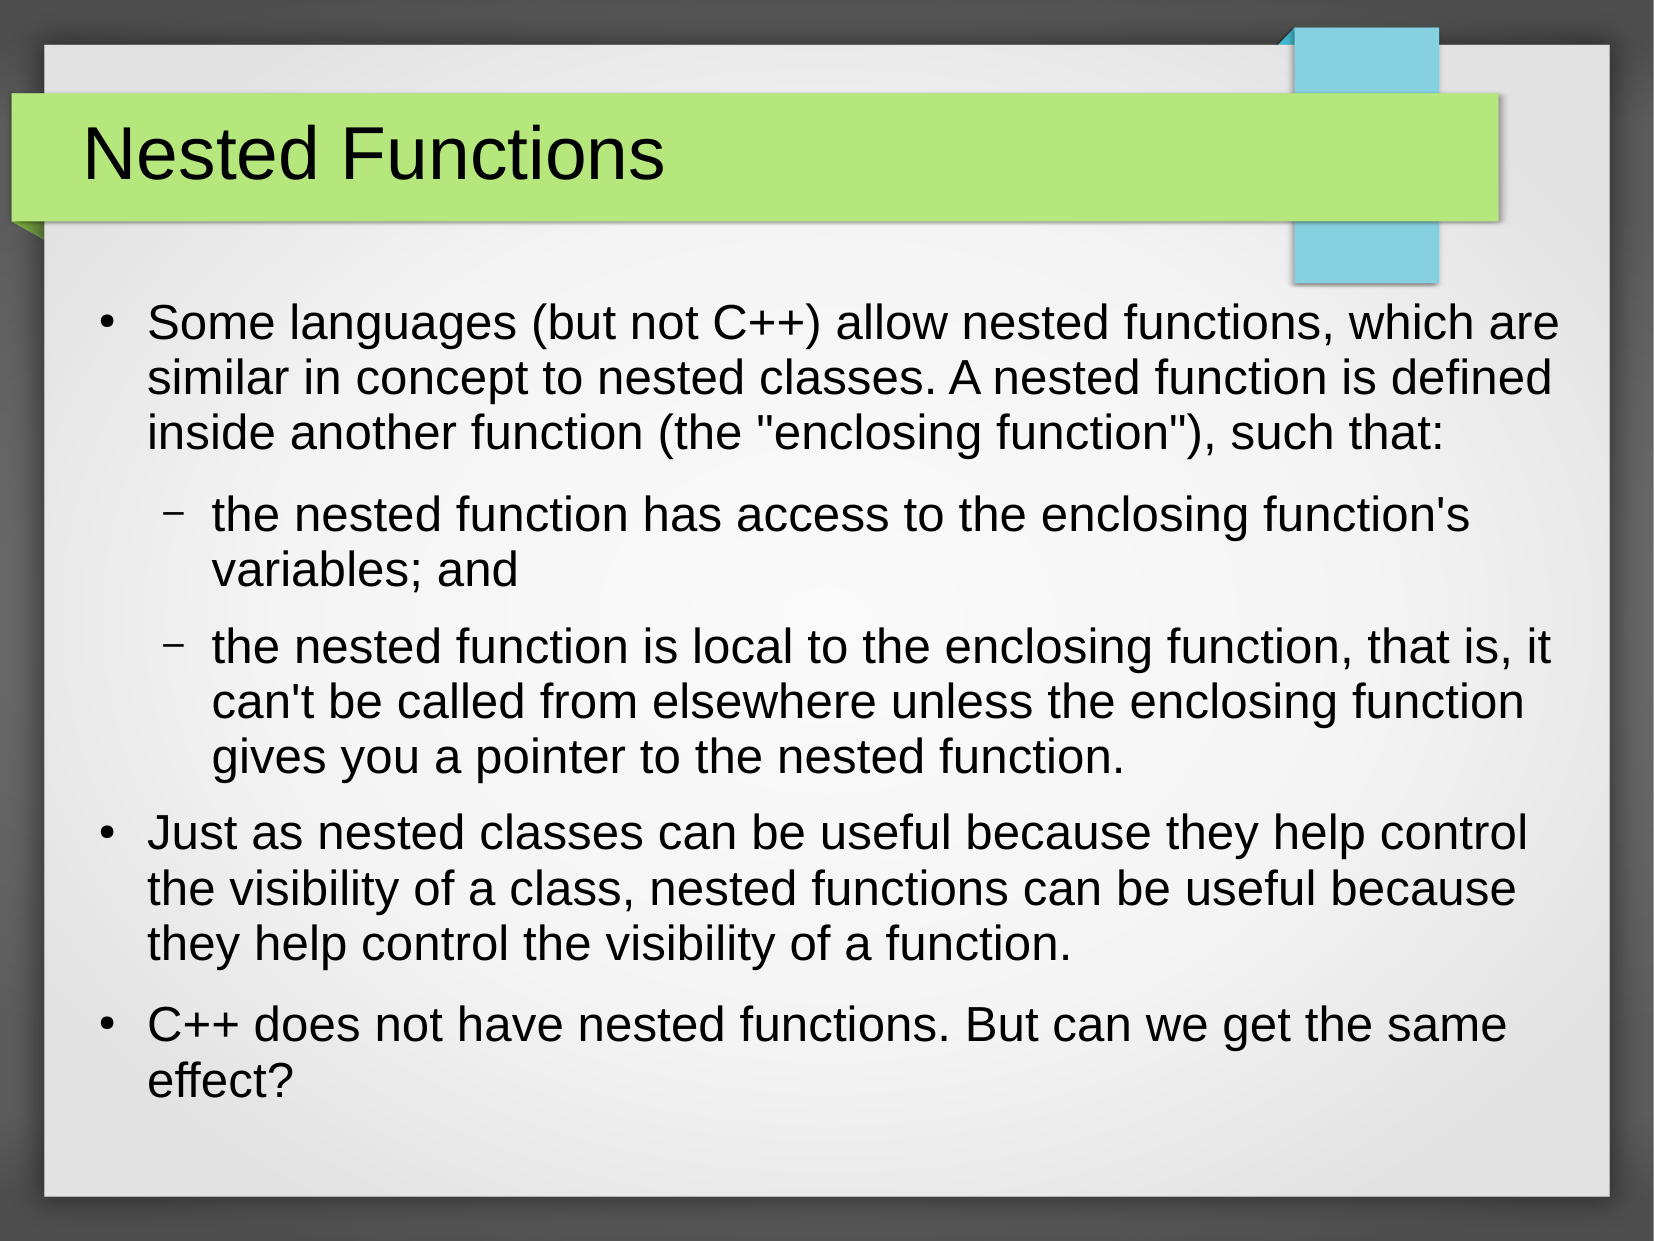

# Nested Functions
Some languages (but not C++) allow nested functions, which are similar in concept to nested classes. A nested function is defined inside another function (the "enclosing function"), such that:
the nested function has access to the enclosing function's variables; and
the nested function is local to the enclosing function, that is, it can't be called from elsewhere unless the enclosing function gives you a pointer to the nested function.
Just as nested classes can be useful because they help control the visibility of a class, nested functions can be useful because they help control the visibility of a function.
C++ does not have nested functions. But can we get the same effect?